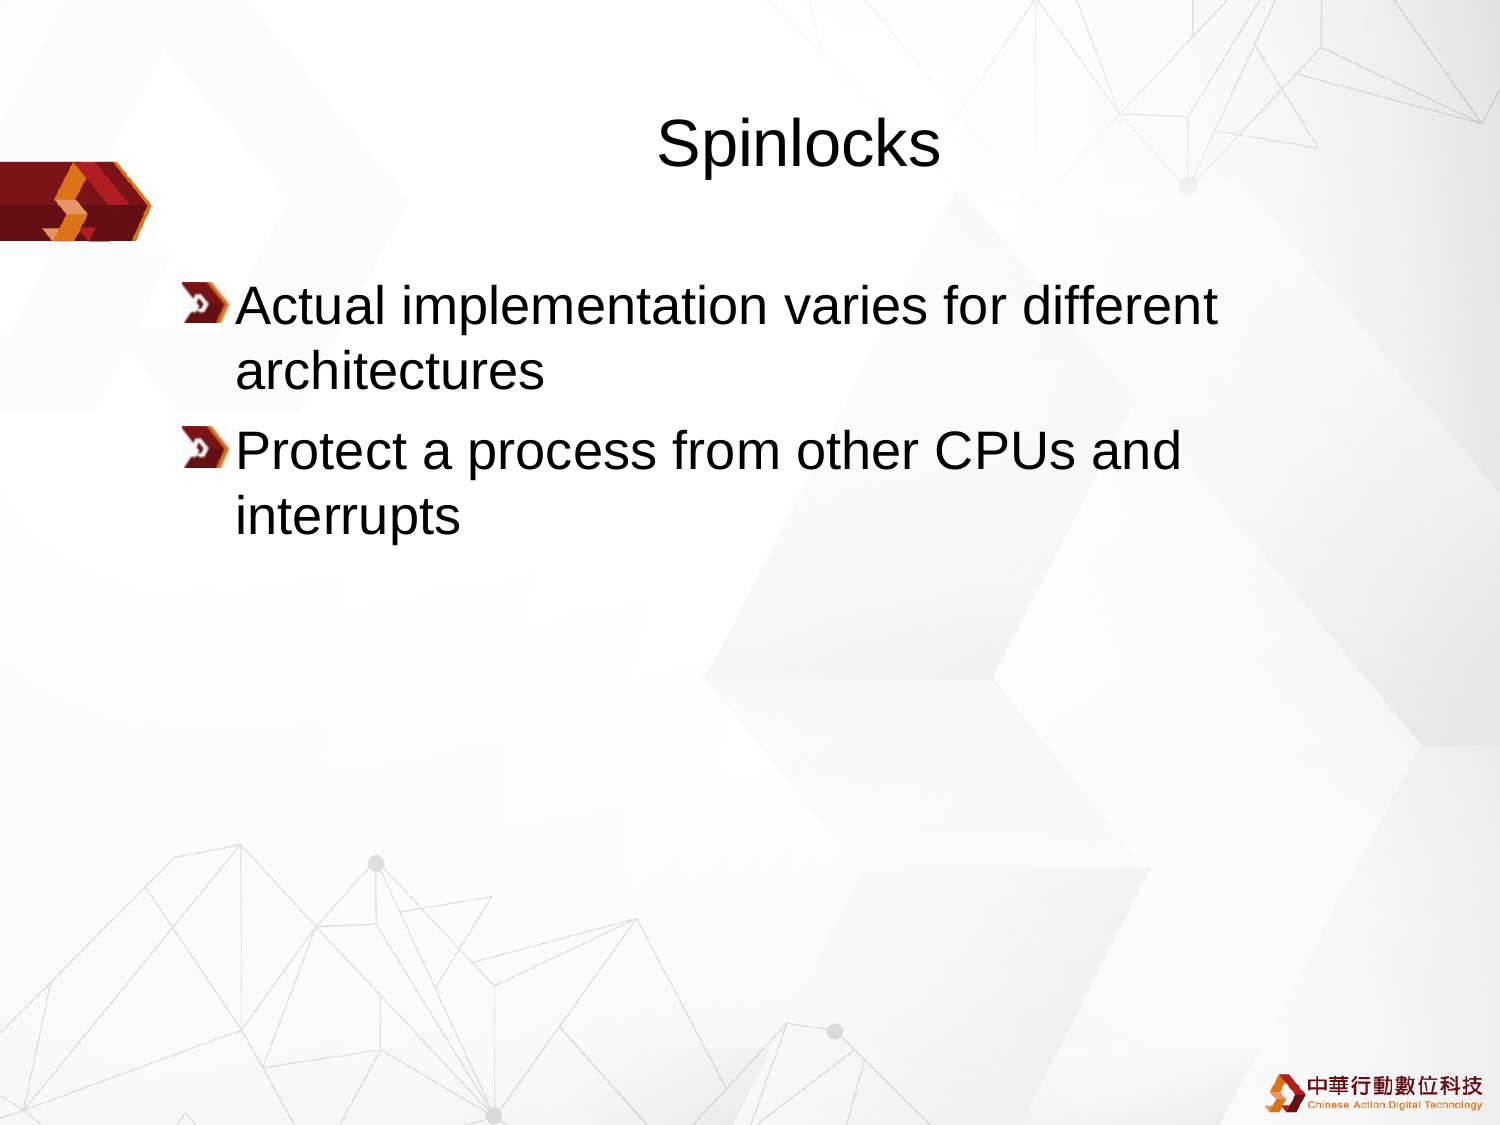

# Spinlocks
Actual implementation varies for different architectures
Protect a process from other CPUs and interrupts